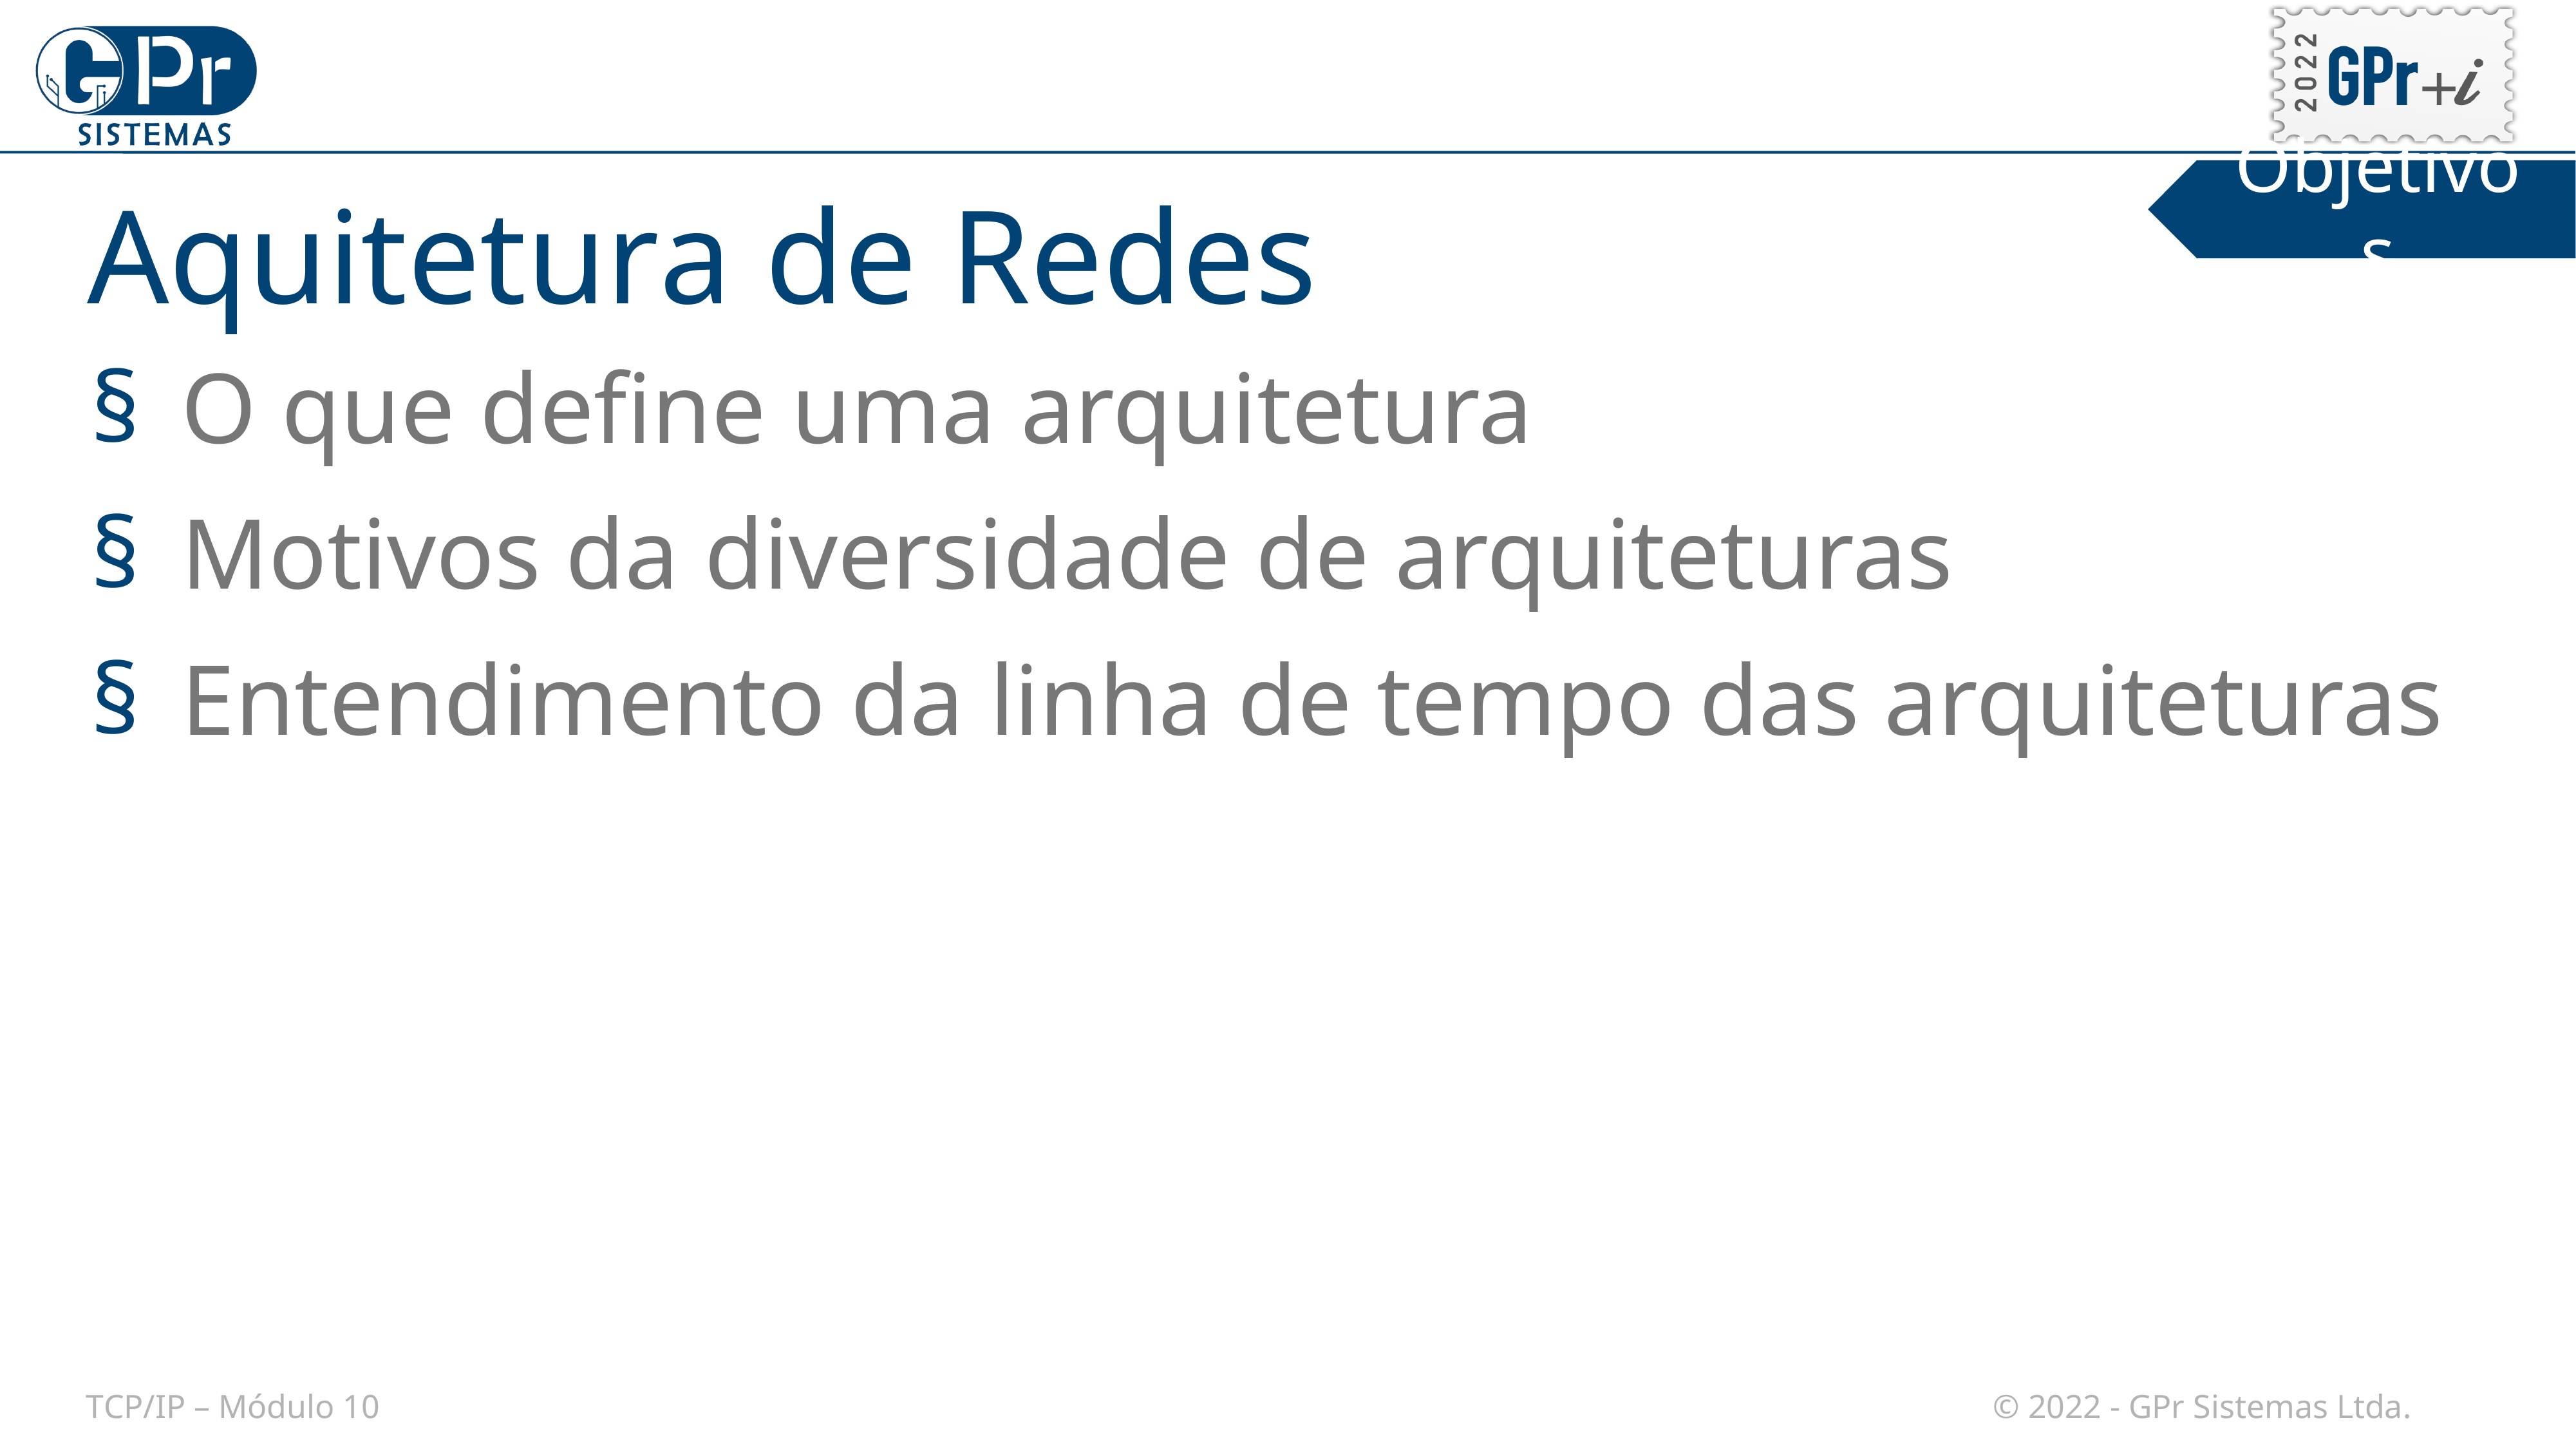

Objetivos
Aquitetura de Redes
# O que define uma arquitetura
Motivos da diversidade de arquiteturas
Entendimento da linha de tempo das arquiteturas